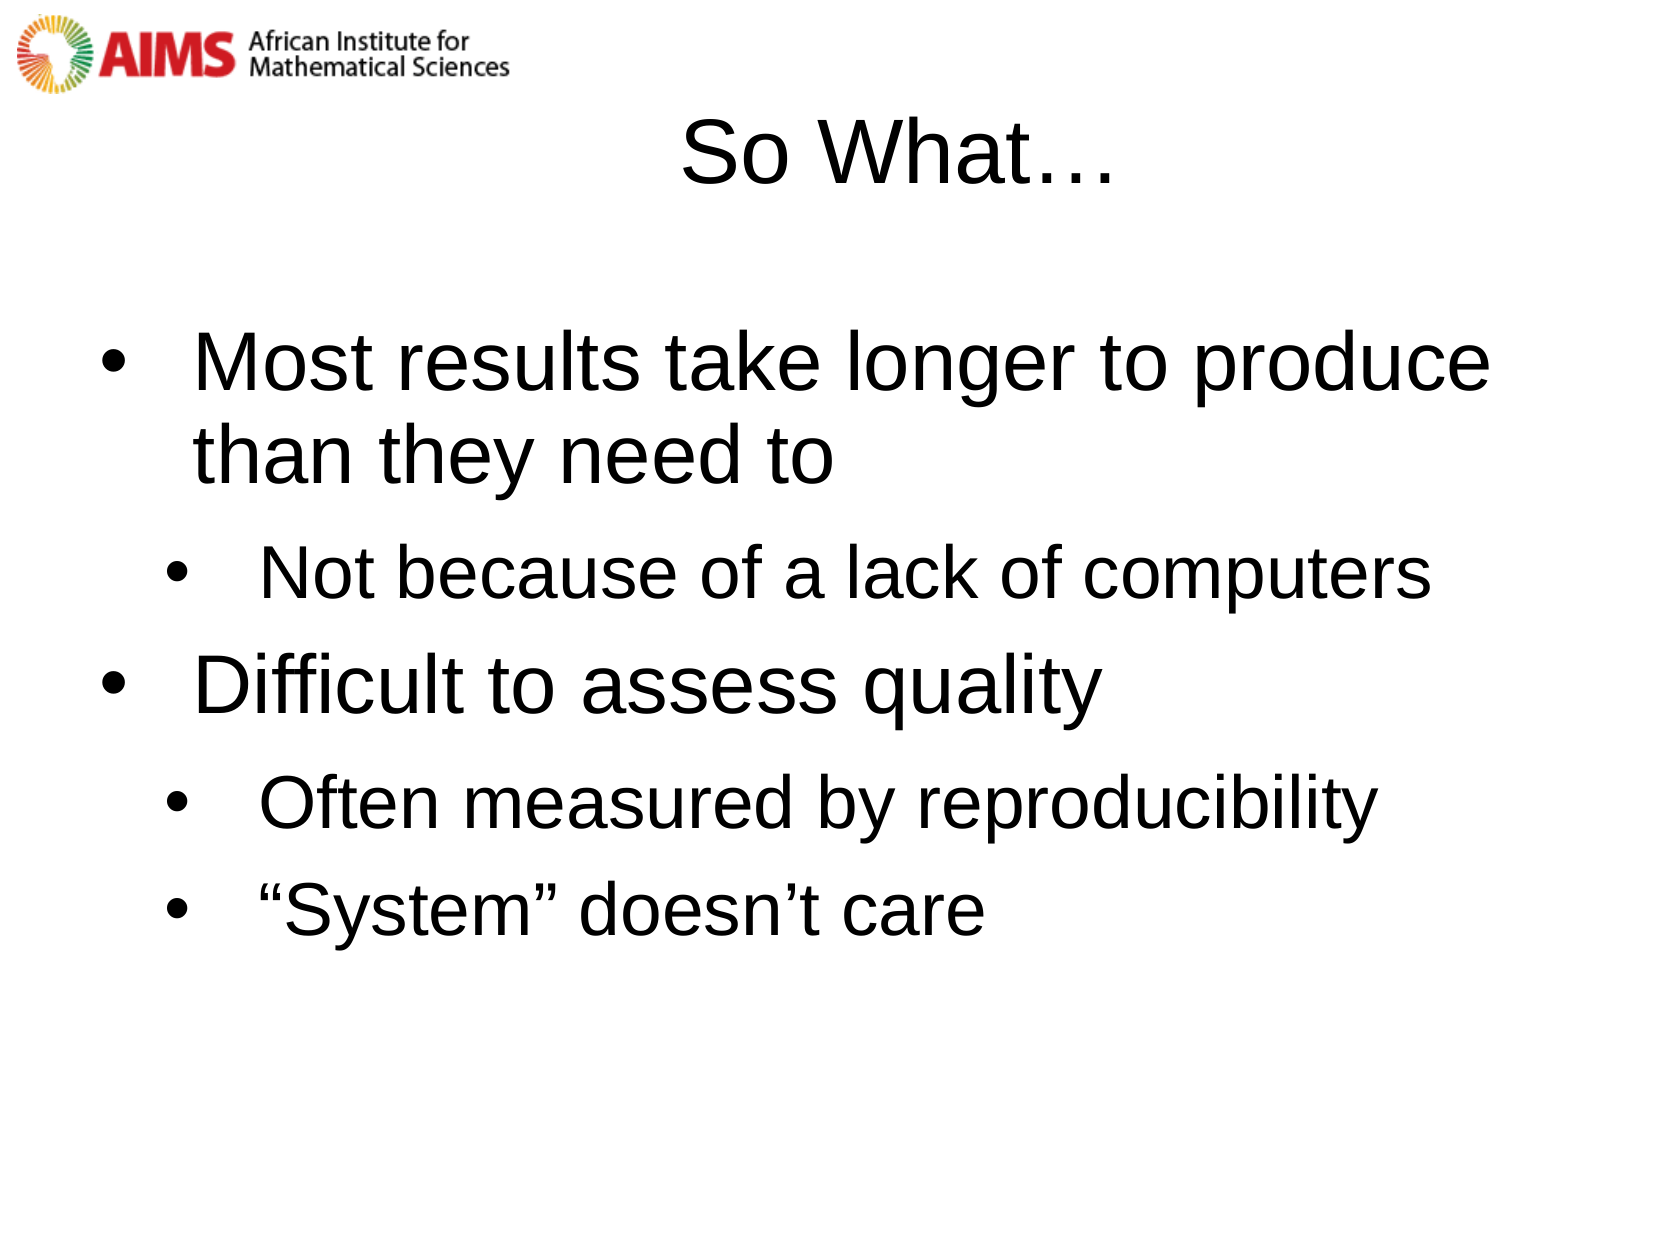

# So What…
Most results take longer to produce than they need to
Not because of a lack of computers
Difficult to assess quality
Often measured by reproducibility
“System” doesn’t care